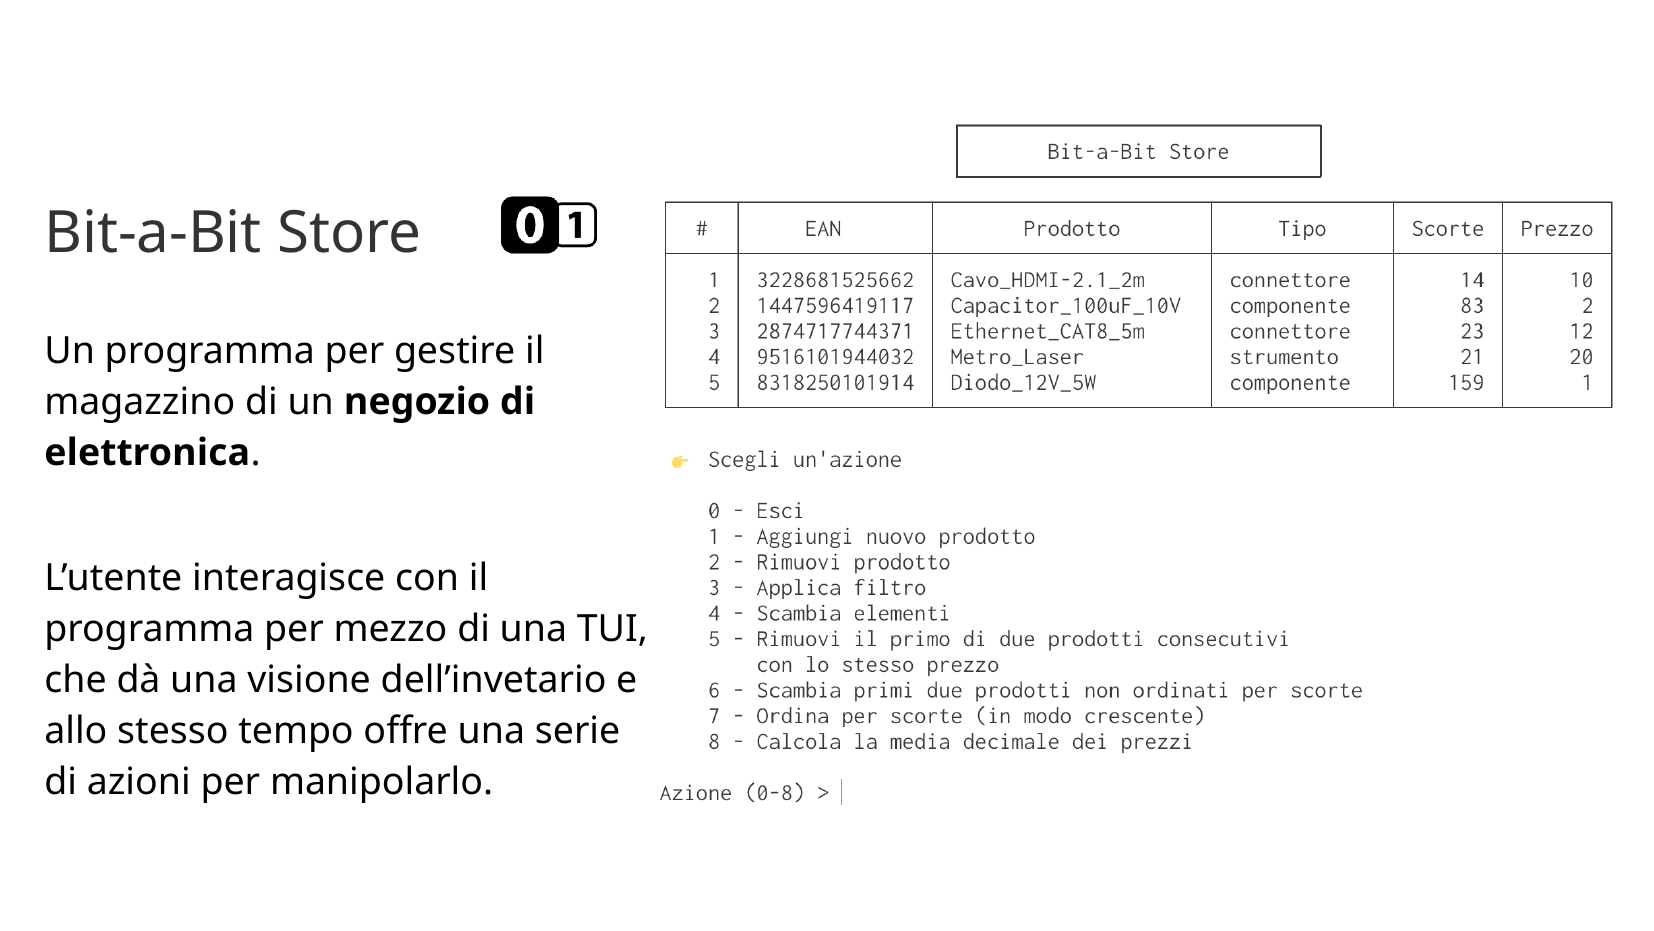

Bit-a-Bit Store
Un programma per gestire il magazzino di un negozio di elettronica.
L’utente interagisce con il programma per mezzo di una TUI, che dà una visione dell’invetario e allo stesso tempo offre una serie di azioni per manipolarlo.